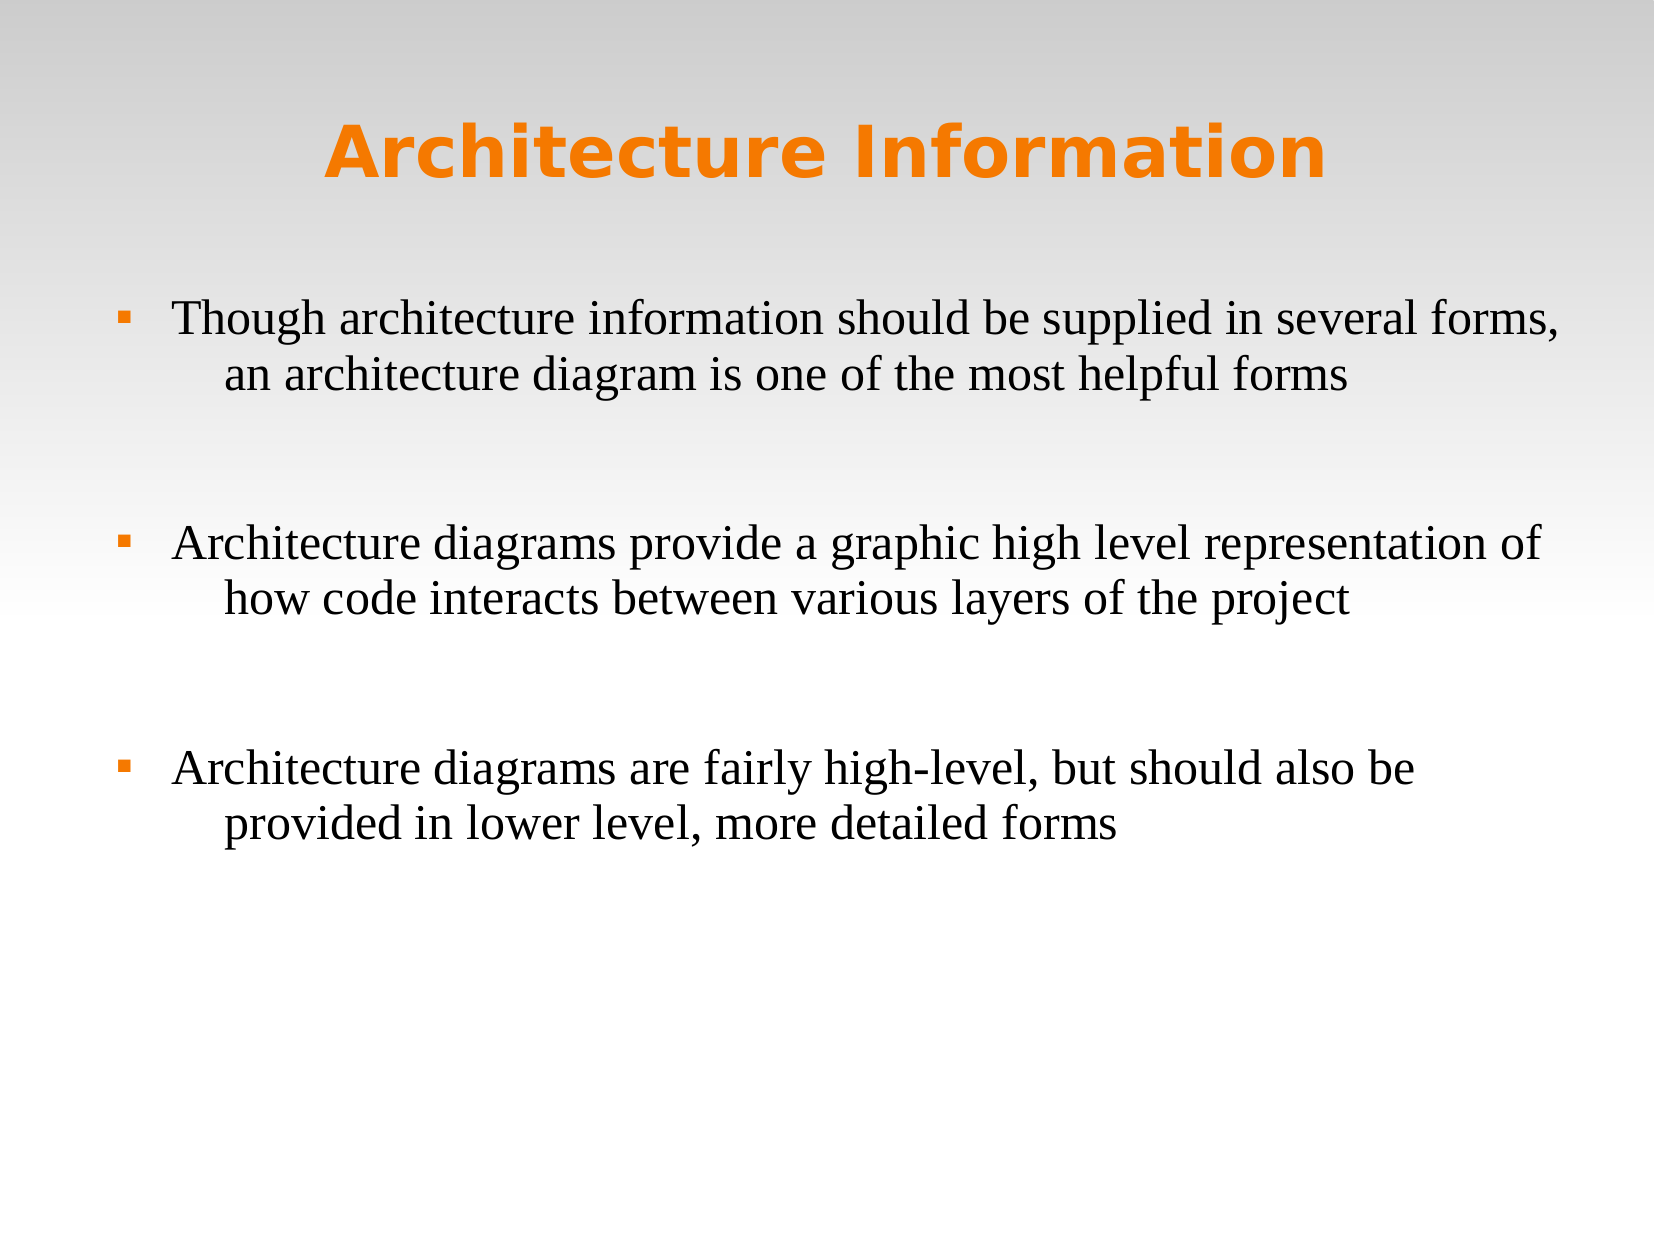

# Architecture Information
Though architecture information should be supplied in several forms, an architecture diagram is one of the most helpful forms
Architecture diagrams provide a graphic high level representation of how code interacts between various layers of the project
Architecture diagrams are fairly high-level, but should also be provided in lower level, more detailed forms